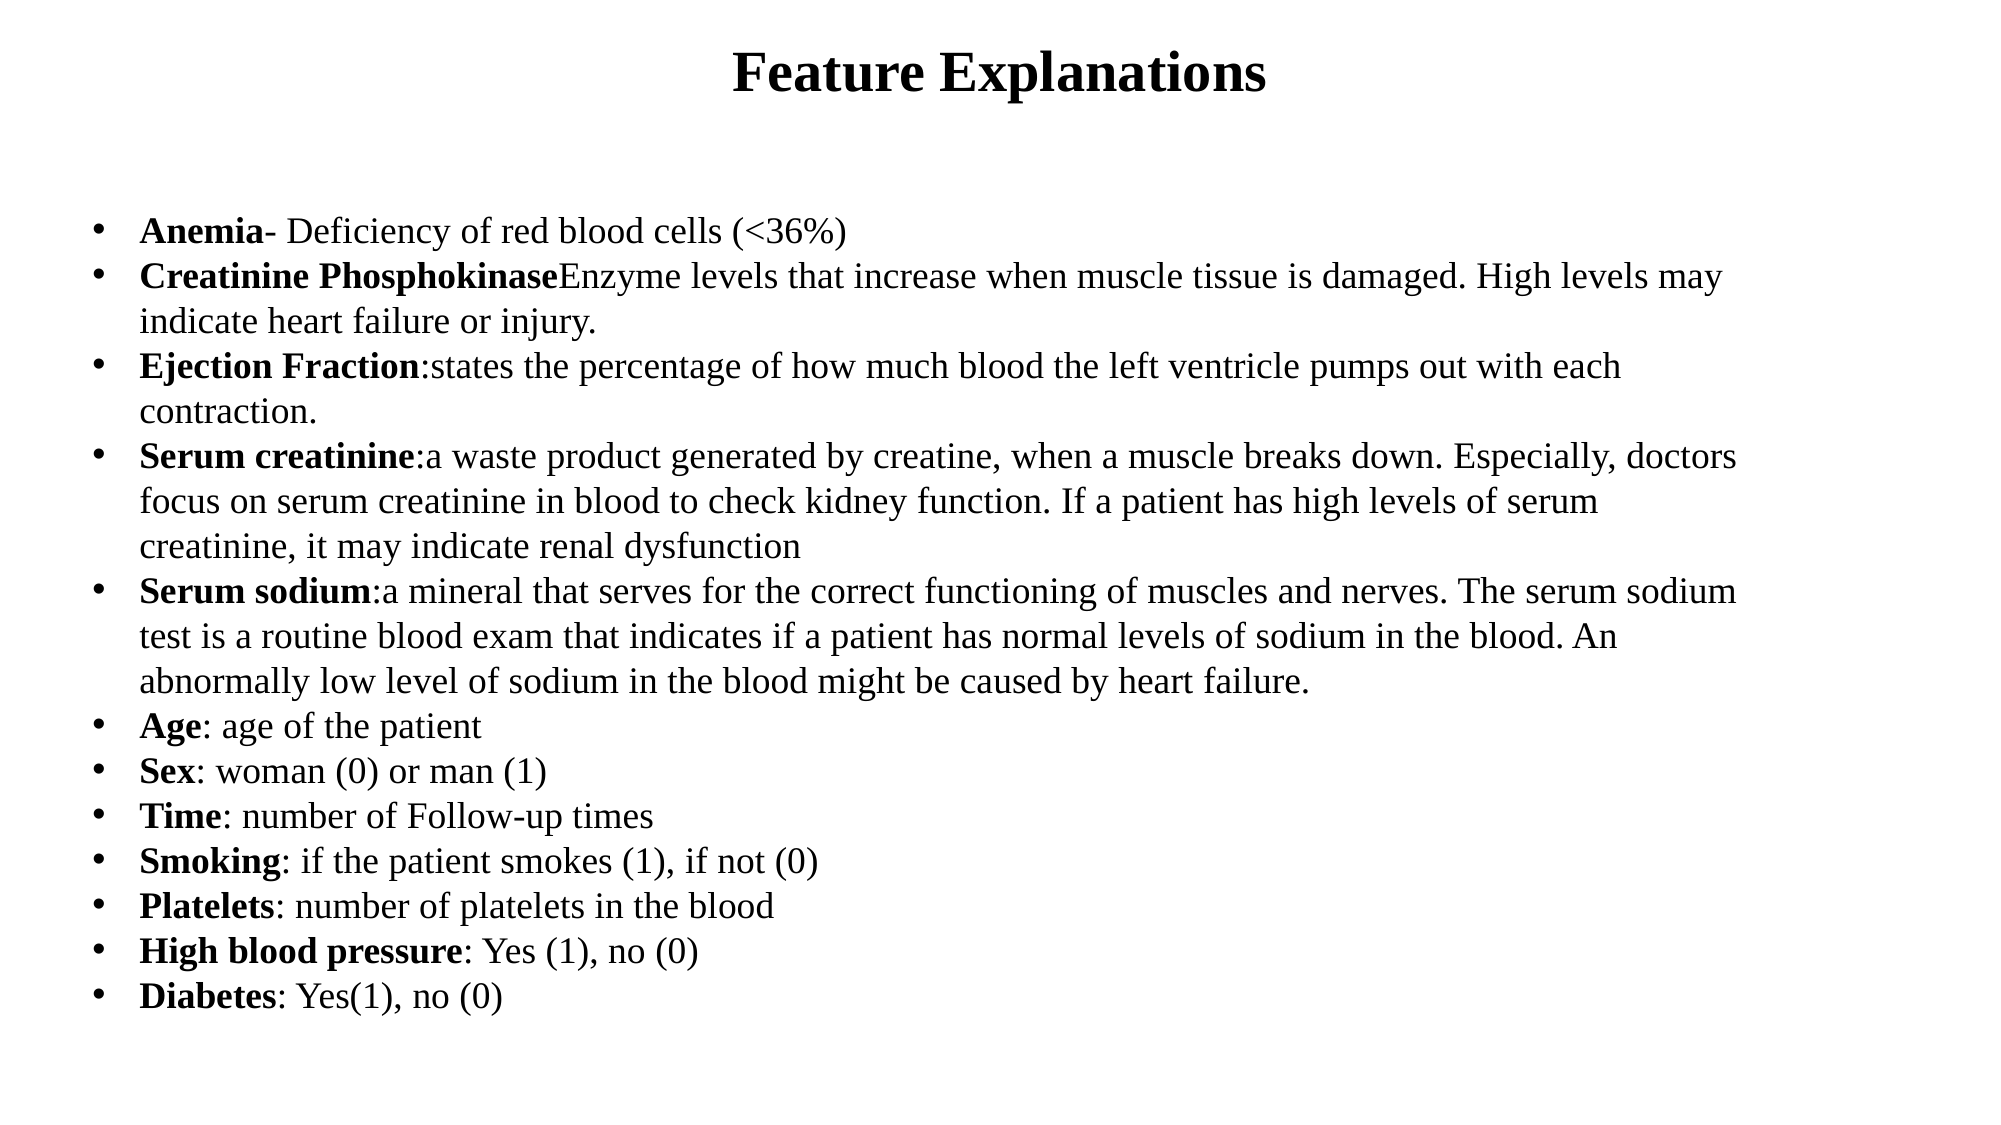

Feature Explanations
Anemia- Deficiency of red blood cells (<36%)
Creatinine PhosphokinaseEnzyme levels that increase when muscle tissue is damaged. High levels may indicate heart failure or injury.
Ejection Fraction:states the percentage of how much blood the left ventricle pumps out with each contraction.
Serum creatinine:a waste product generated by creatine, when a muscle breaks down. Especially, doctors focus on serum creatinine in blood to check kidney function. If a patient has high levels of serum creatinine, it may indicate renal dysfunction
Serum sodium:a mineral that serves for the correct functioning of muscles and nerves. The serum sodium test is a routine blood exam that indicates if a patient has normal levels of sodium in the blood. An abnormally low level of sodium in the blood might be caused by heart failure.
Age: age of the patient
Sex: woman (0) or man (1)
Time: number of Follow-up times
Smoking: if the patient smokes (1), if not (0)
Platelets: number of platelets in the blood
High blood pressure: Yes (1), no (0)
Diabetes: Yes(1), no (0)